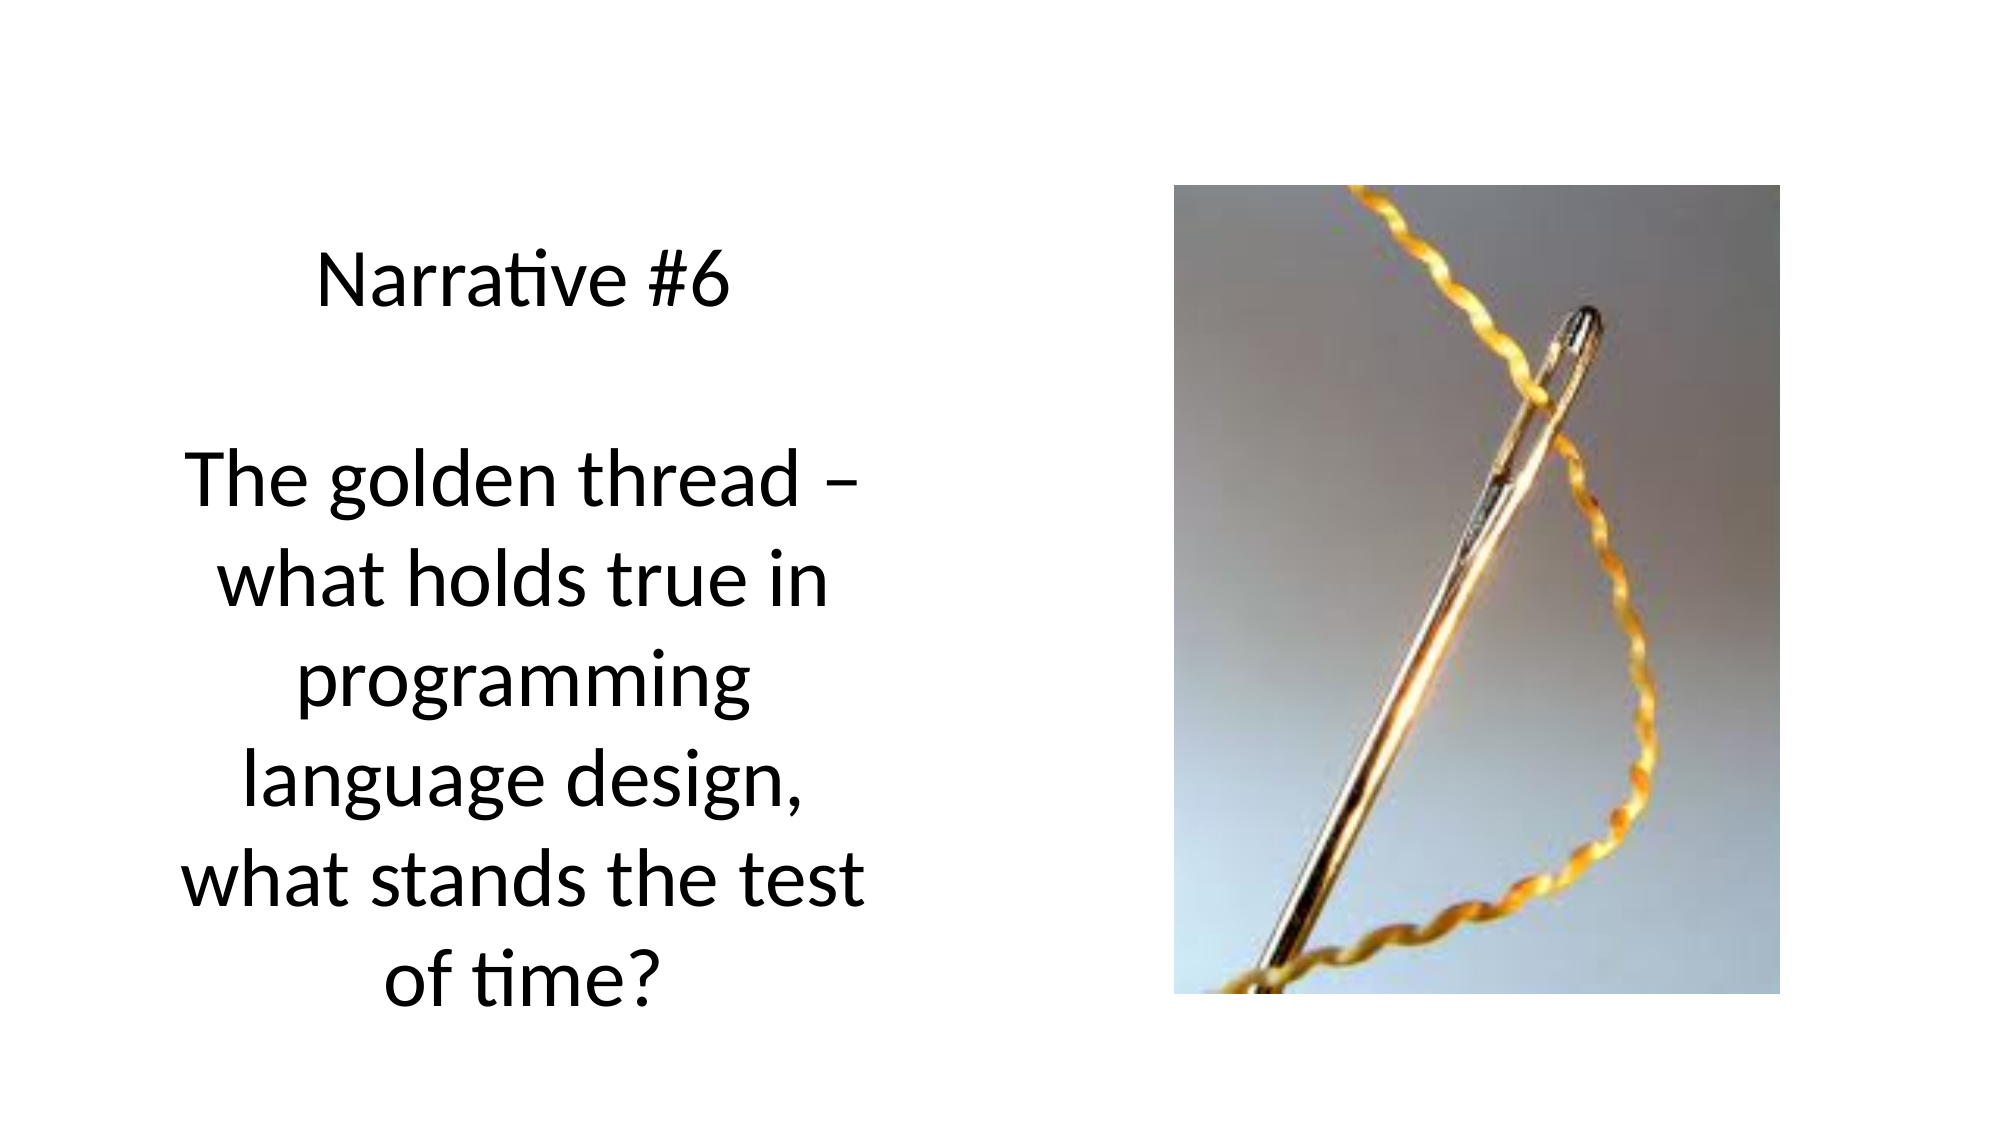

Narrative #6
The golden thread – what holds true in programming language design, what stands the test of time?